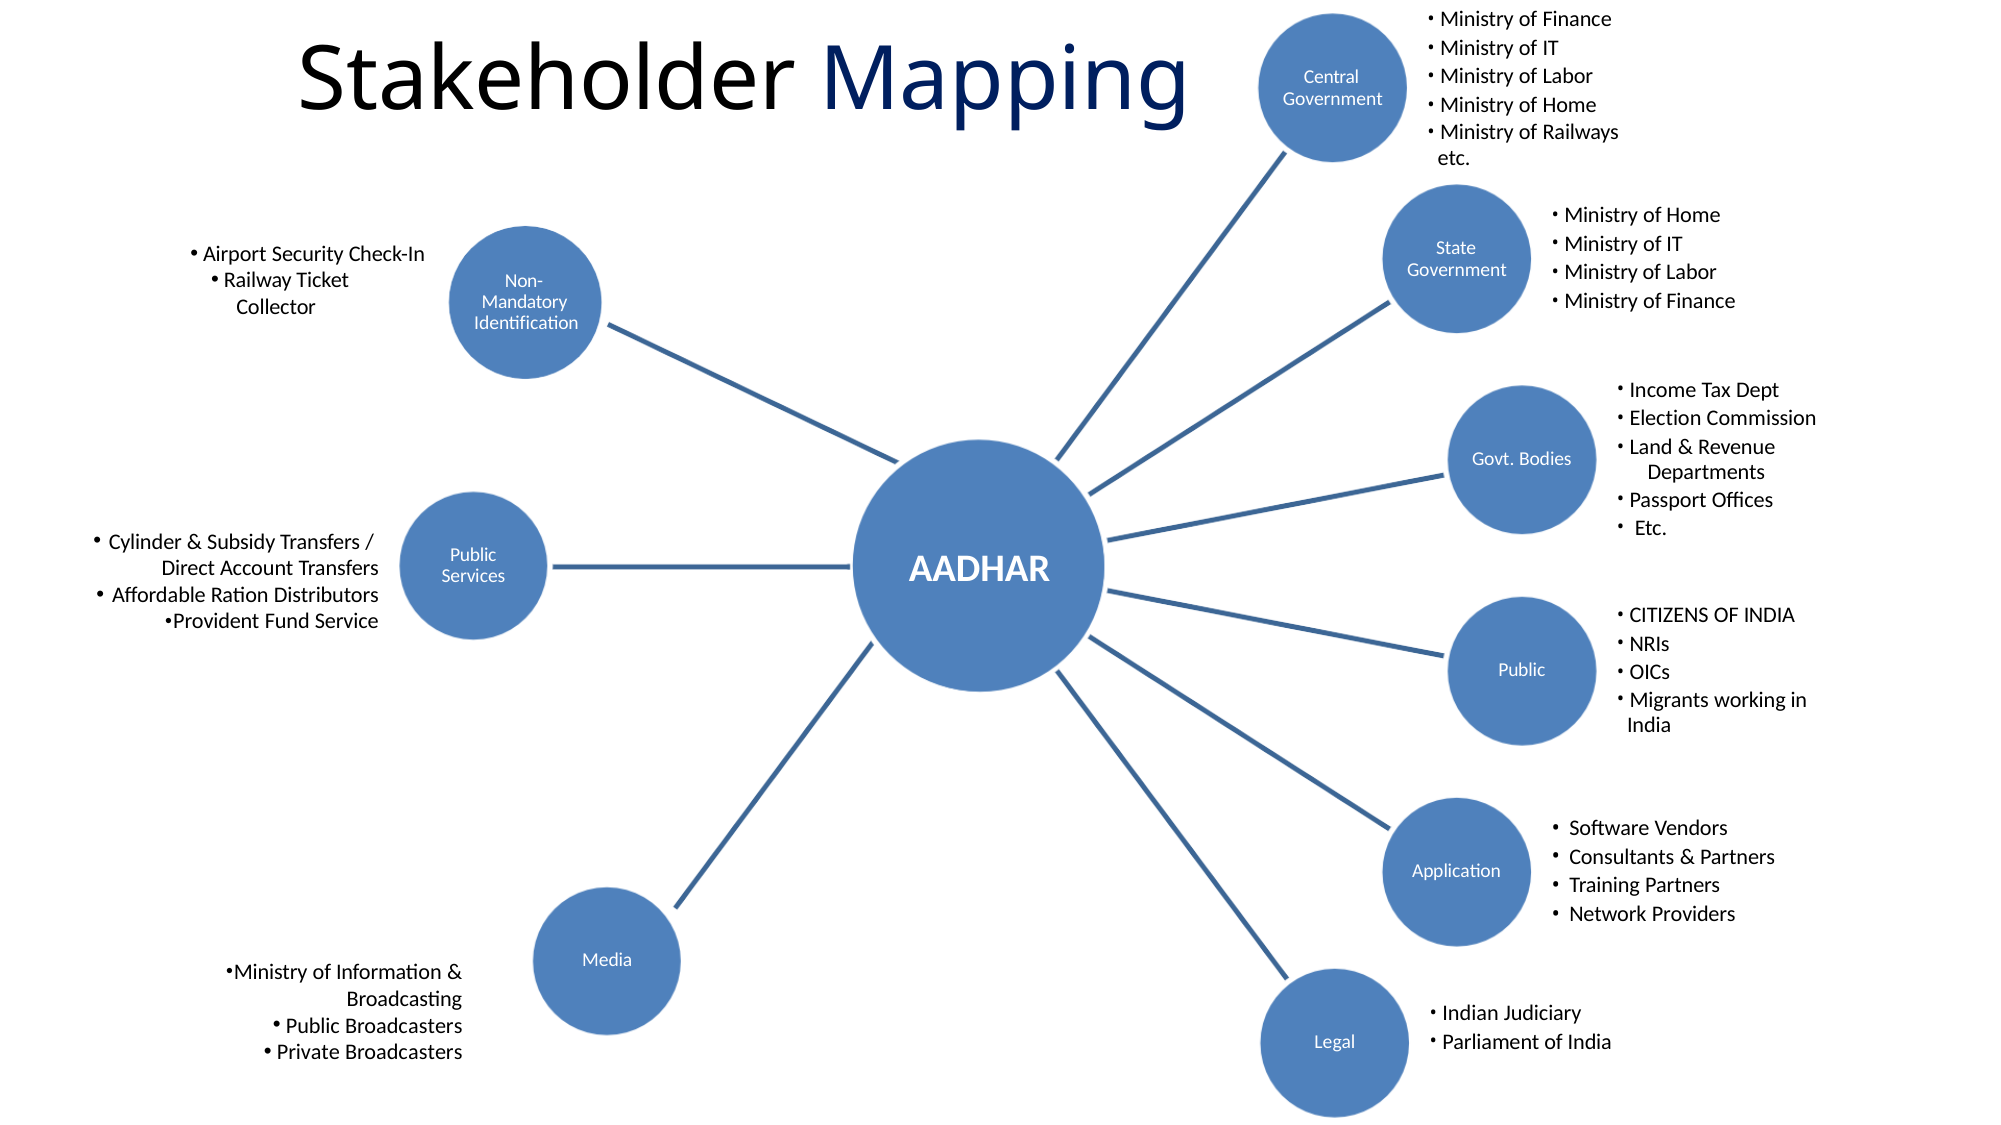

Ministry of Finance
Ministry of IT
Ministry of Labor
Ministry of Home
Ministry of Railways
etc.
# Stakeholder Mapping
Central Government
Ministry of Home
Ministry of IT
Ministry of Labor
Ministry of Finance
State Government
Airport Security Check-In
Railway Ticket Collector
Non- Mandatory Identification
Income Tax Dept
Election Commission
Land & Revenue Departments
Passport Offices
Etc.
Govt. Bodies
Cylinder & Subsidy Transfers / Direct Account Transfers
Affordable Ration Distributors
Provident Fund Service
Public Services
AADHAR
CITIZENS OF INDIA
NRIs
OICs
Migrants working in
India
Public
Software Vendors
Consultants & Partners
Training Partners
Network Providers
Application
Media
Ministry of Information &
Broadcasting
Public Broadcasters
Private Broadcasters
Indian Judiciary
Parliament of India
Legal